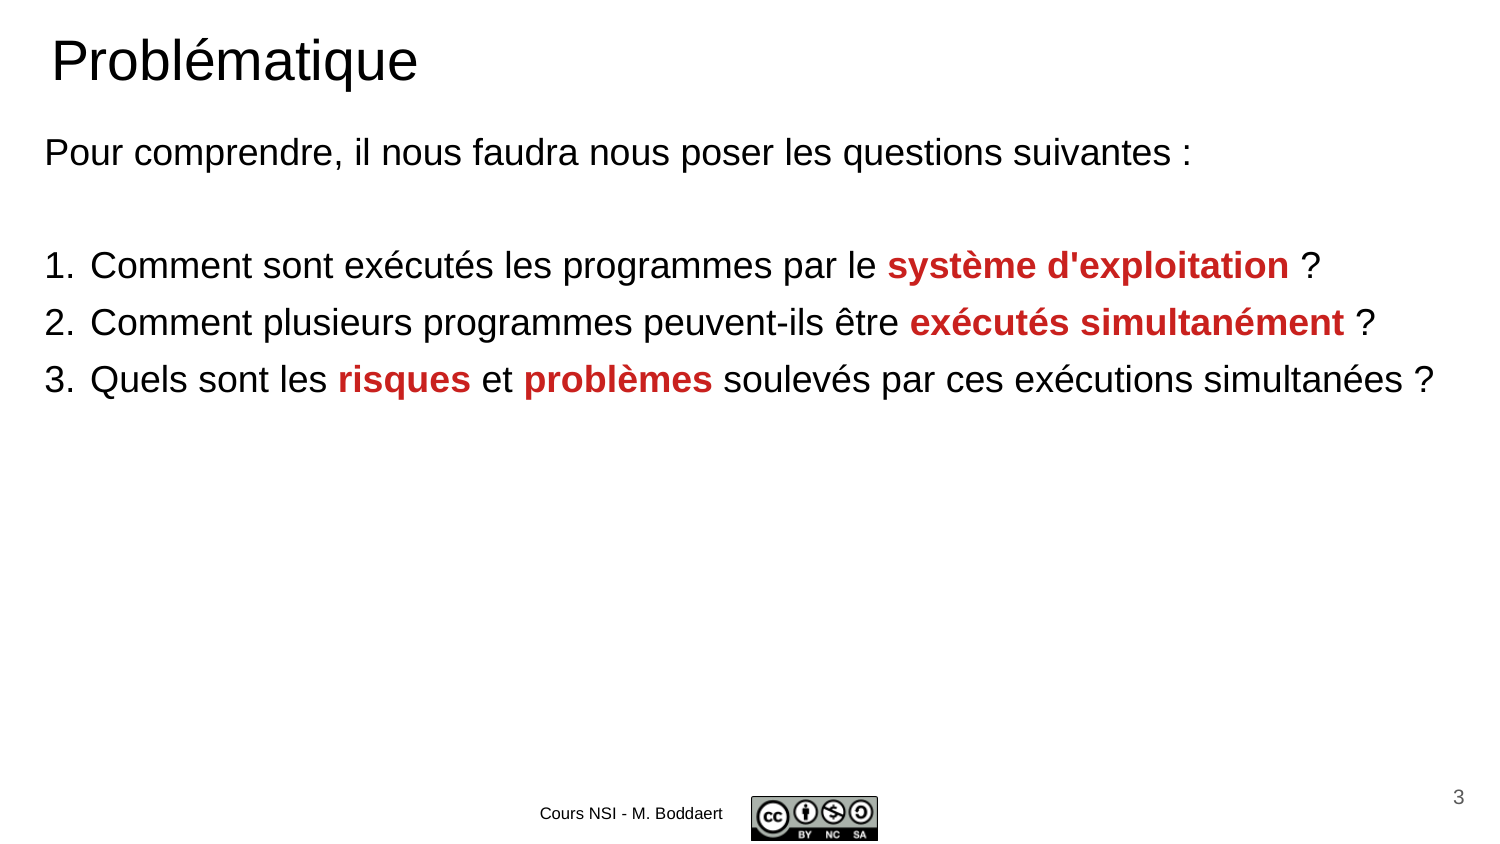

# Problématique
Pour comprendre, il nous faudra nous poser les questions suivantes :
 Comment sont exécutés les programmes par le système d'exploitation ?
 Comment plusieurs programmes peuvent-ils être exécutés simultanément ?
 Quels sont les risques et problèmes soulevés par ces exécutions simultanées ?